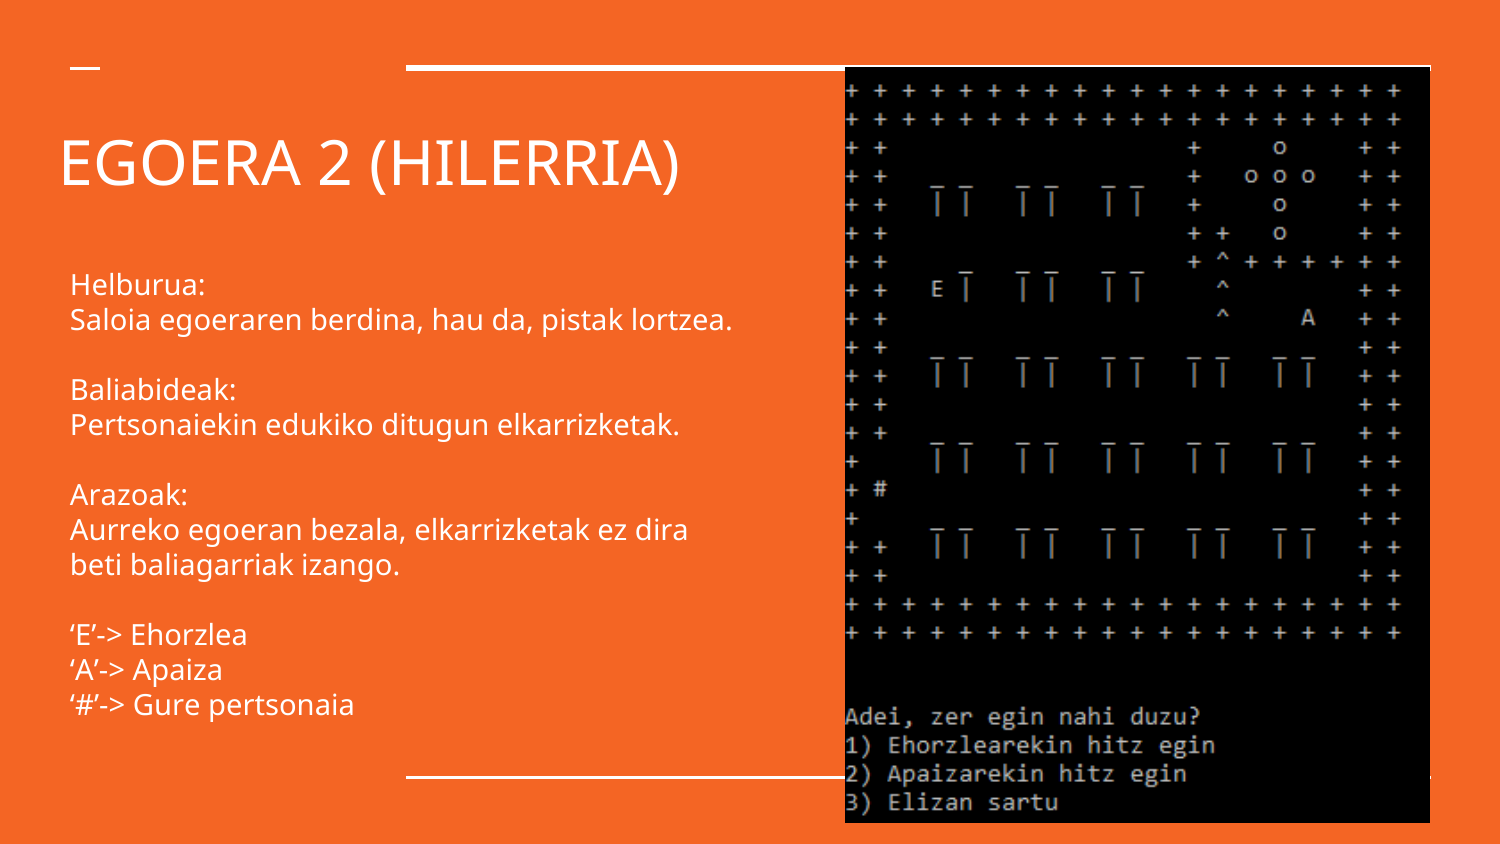

EGOERA 2 (HILERRIA)
Helburua:
Saloia egoeraren berdina, hau da, pistak lortzea.
Baliabideak:
Pertsonaiekin edukiko ditugun elkarrizketak.
Arazoak:
Aurreko egoeran bezala, elkarrizketak ez dira beti baliagarriak izango.
‘E’-> Ehorzlea
‘A’-> Apaiza
‘#’-> Gure pertsonaia